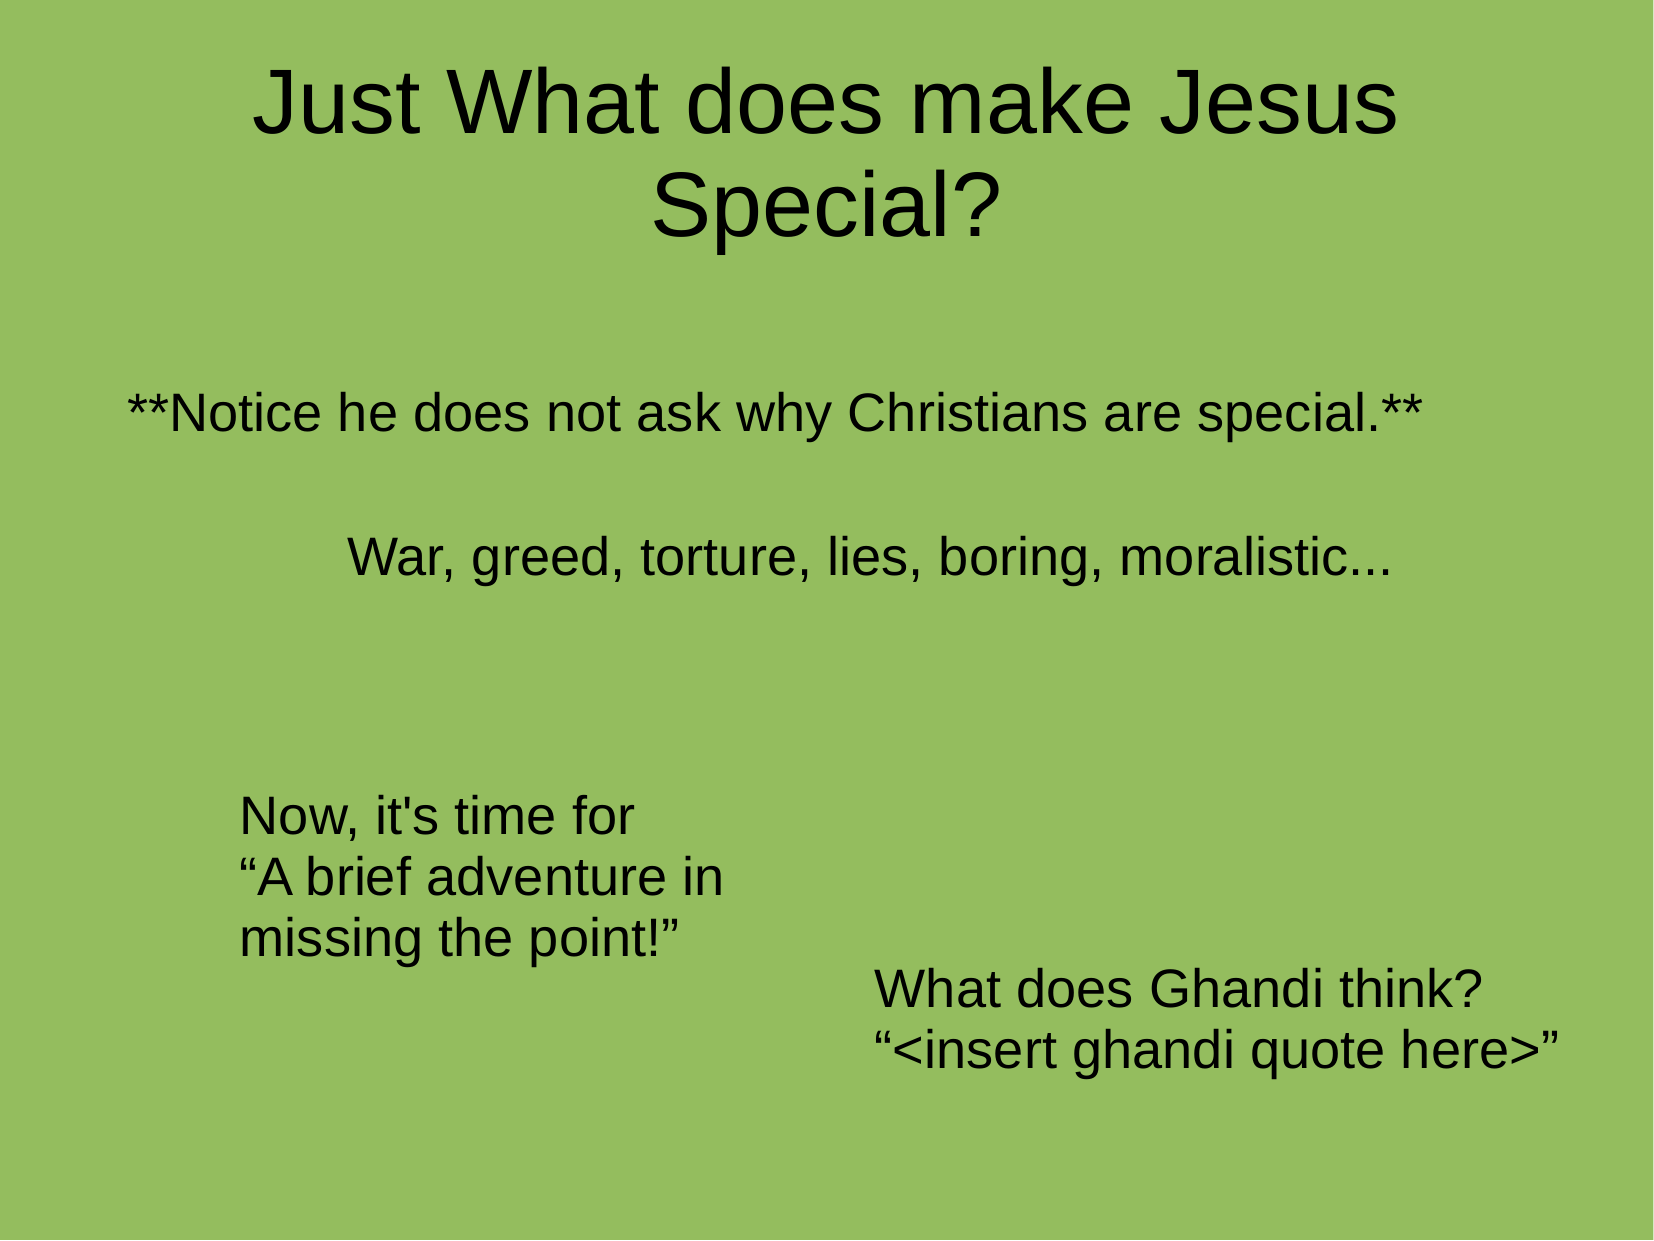

# Just What does make Jesus Special?
**Notice he does not ask why Christians are special.**
War, greed, torture, lies, boring, moralistic...
Now, it's time for
“A brief adventure in
missing the point!”
What does Ghandi think?
“<insert ghandi quote here>”